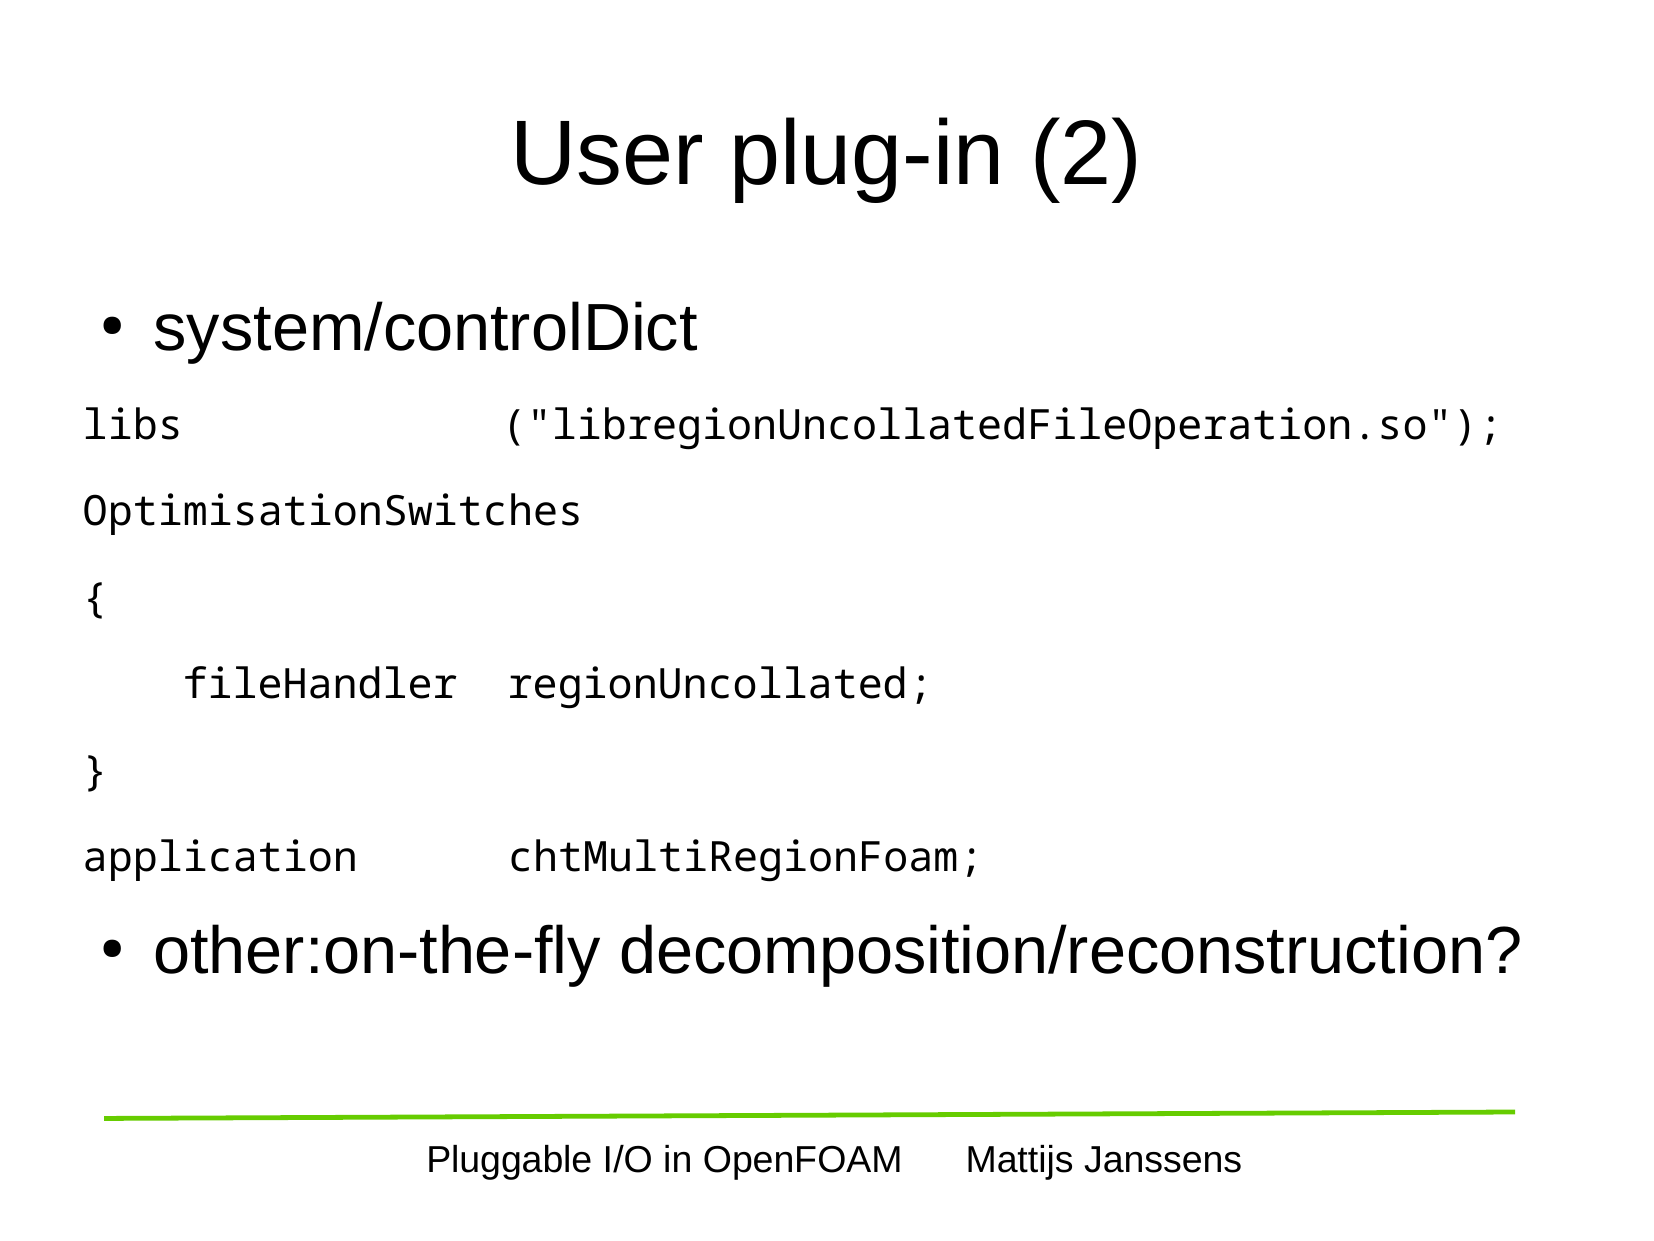

# User plug-in (2)
system/controlDict
libs				 ("libregionUncollatedFileOperation.so");
OptimisationSwitches
{
 fileHandler regionUncollated;
}
application chtMultiRegionFoam;
other:on-the-fly decomposition/reconstruction?